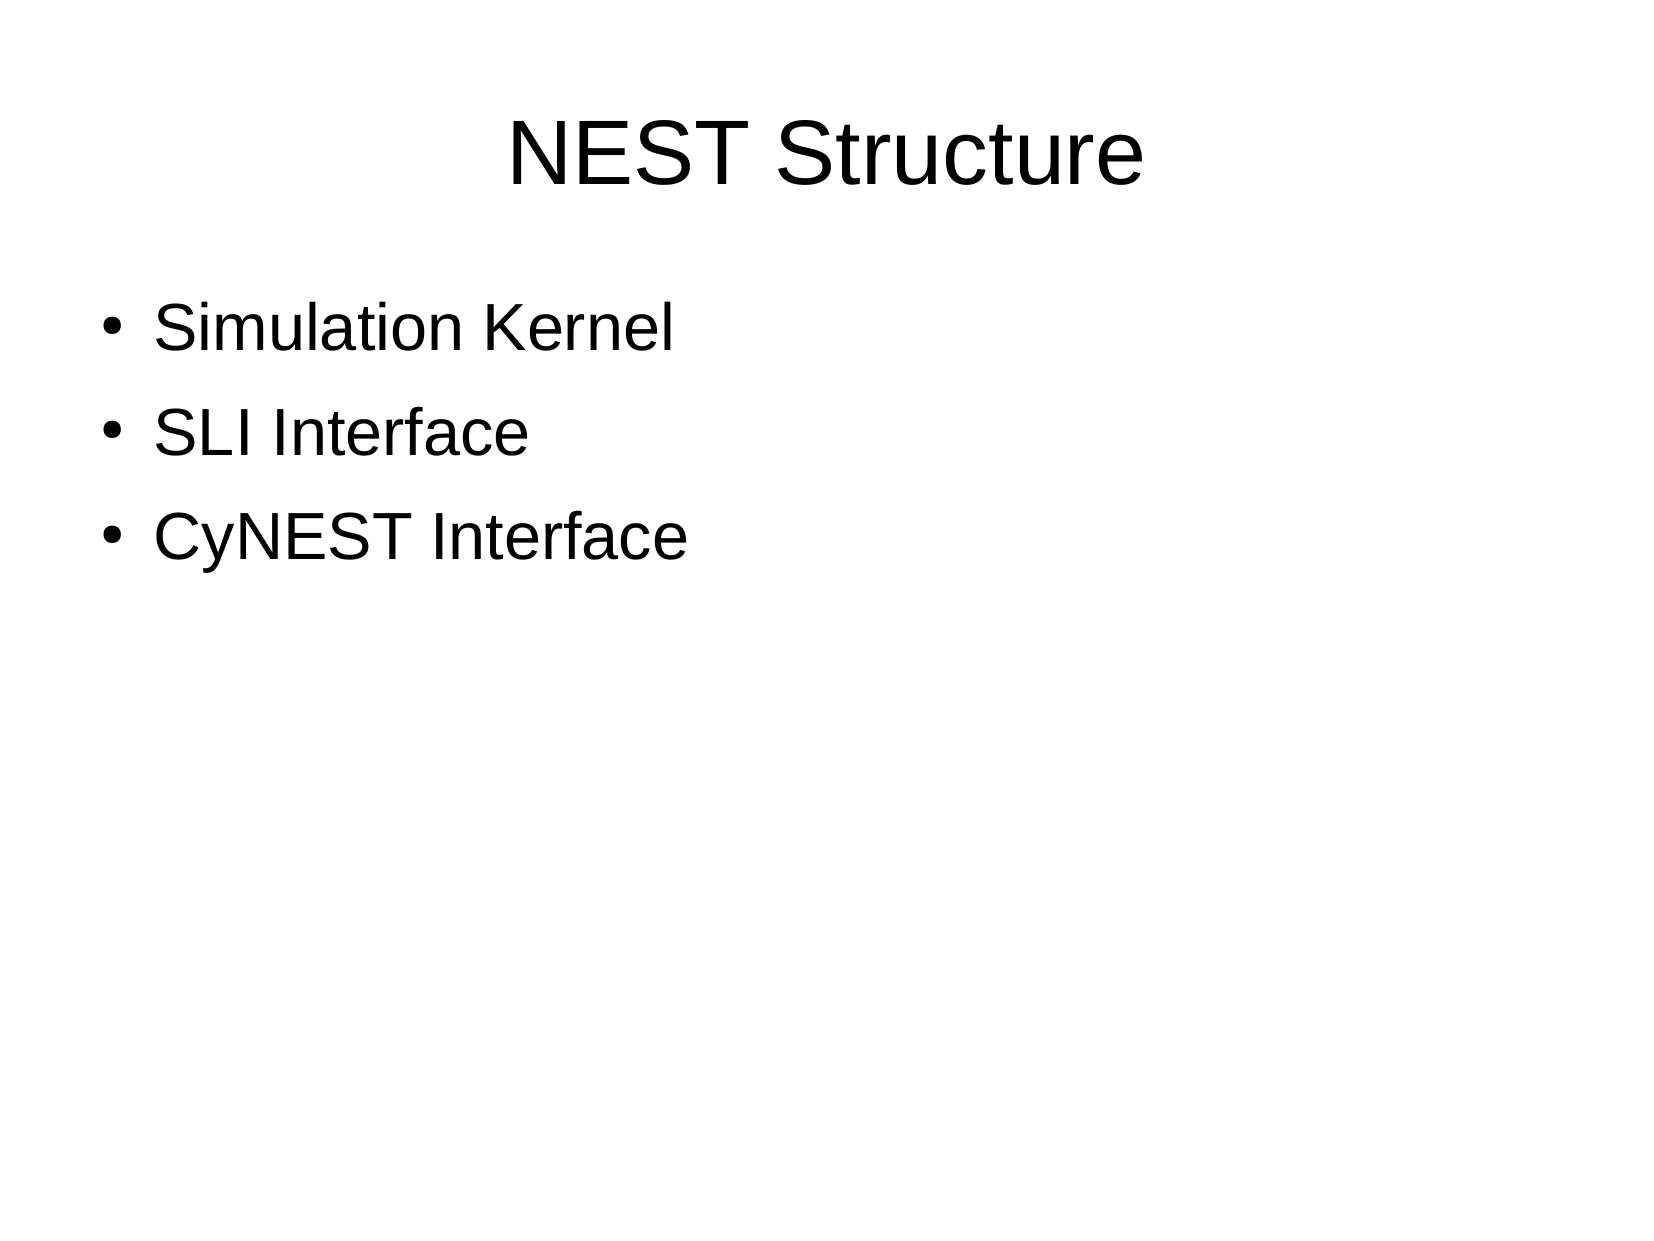

# NEST Structure
Simulation Kernel
SLI Interface
CyNEST Interface